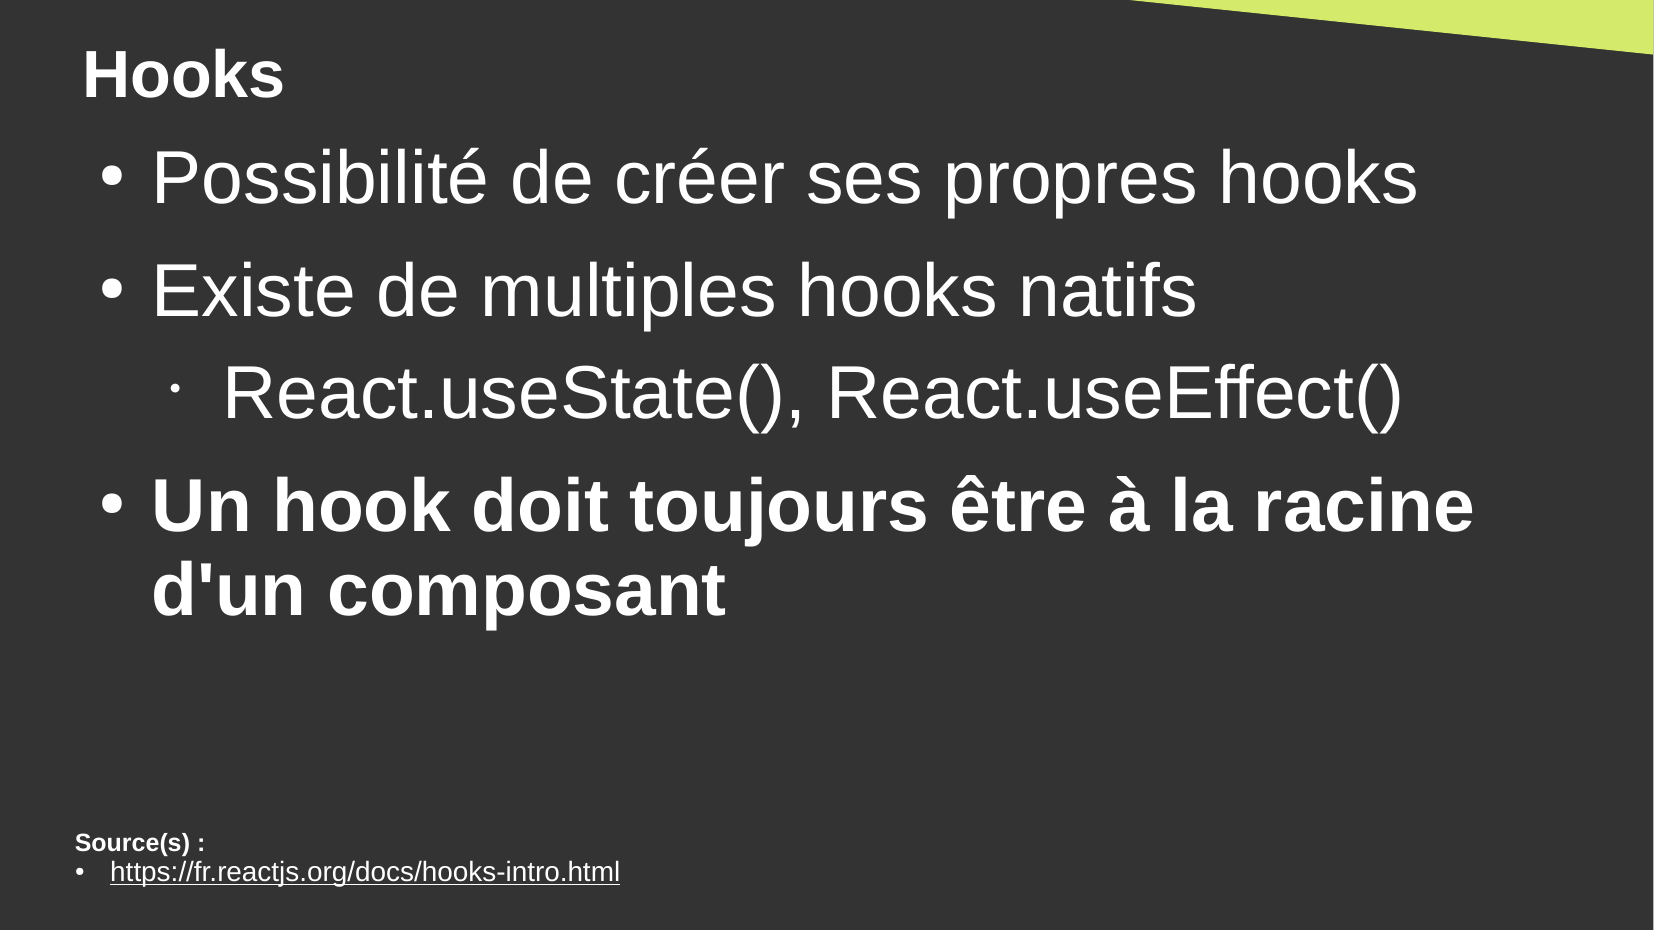

# Hooks
Possibilité de créer ses propres hooks
Existe de multiples hooks natifs
React.useState(), React.useEffect()
Un hook doit toujours être à la racine d'un composant
Source(s) :
https://fr.reactjs.org/docs/hooks-intro.html